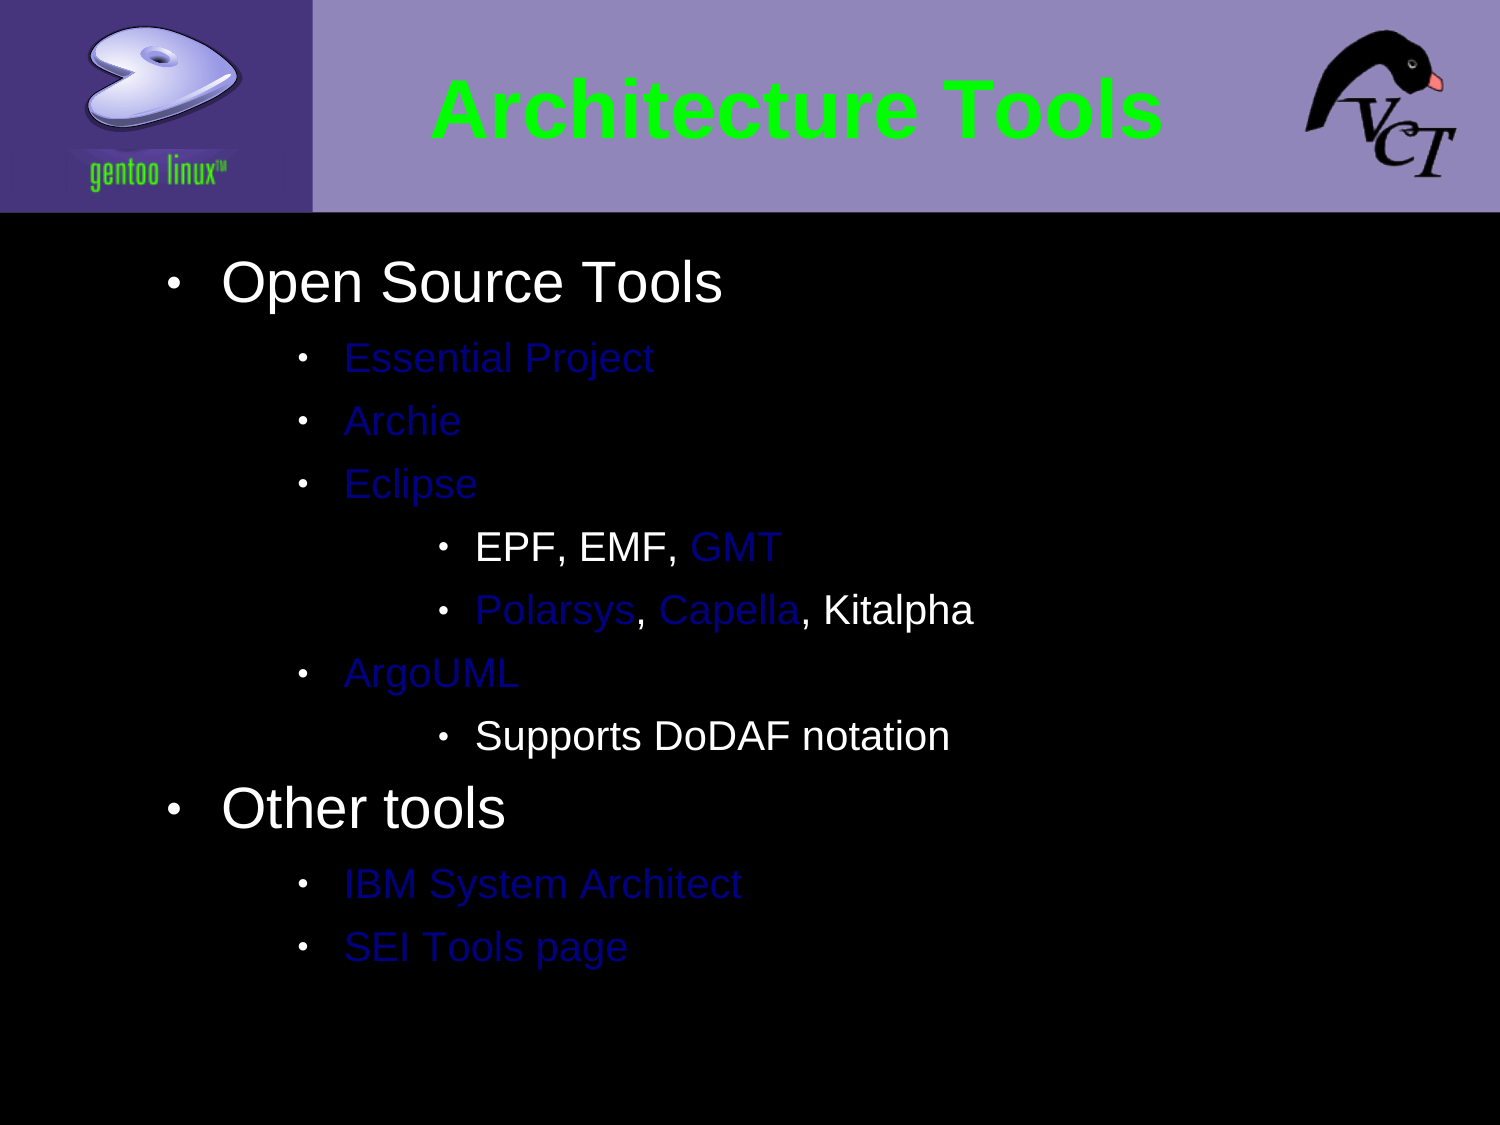

# Architecture Tools
Open Source Tools
Essential Project
Archie
Eclipse
EPF, EMF, GMT
Polarsys, Capella, Kitalpha
ArgoUML
Supports DoDAF notation
Other tools
IBM System Architect
SEI Tools page